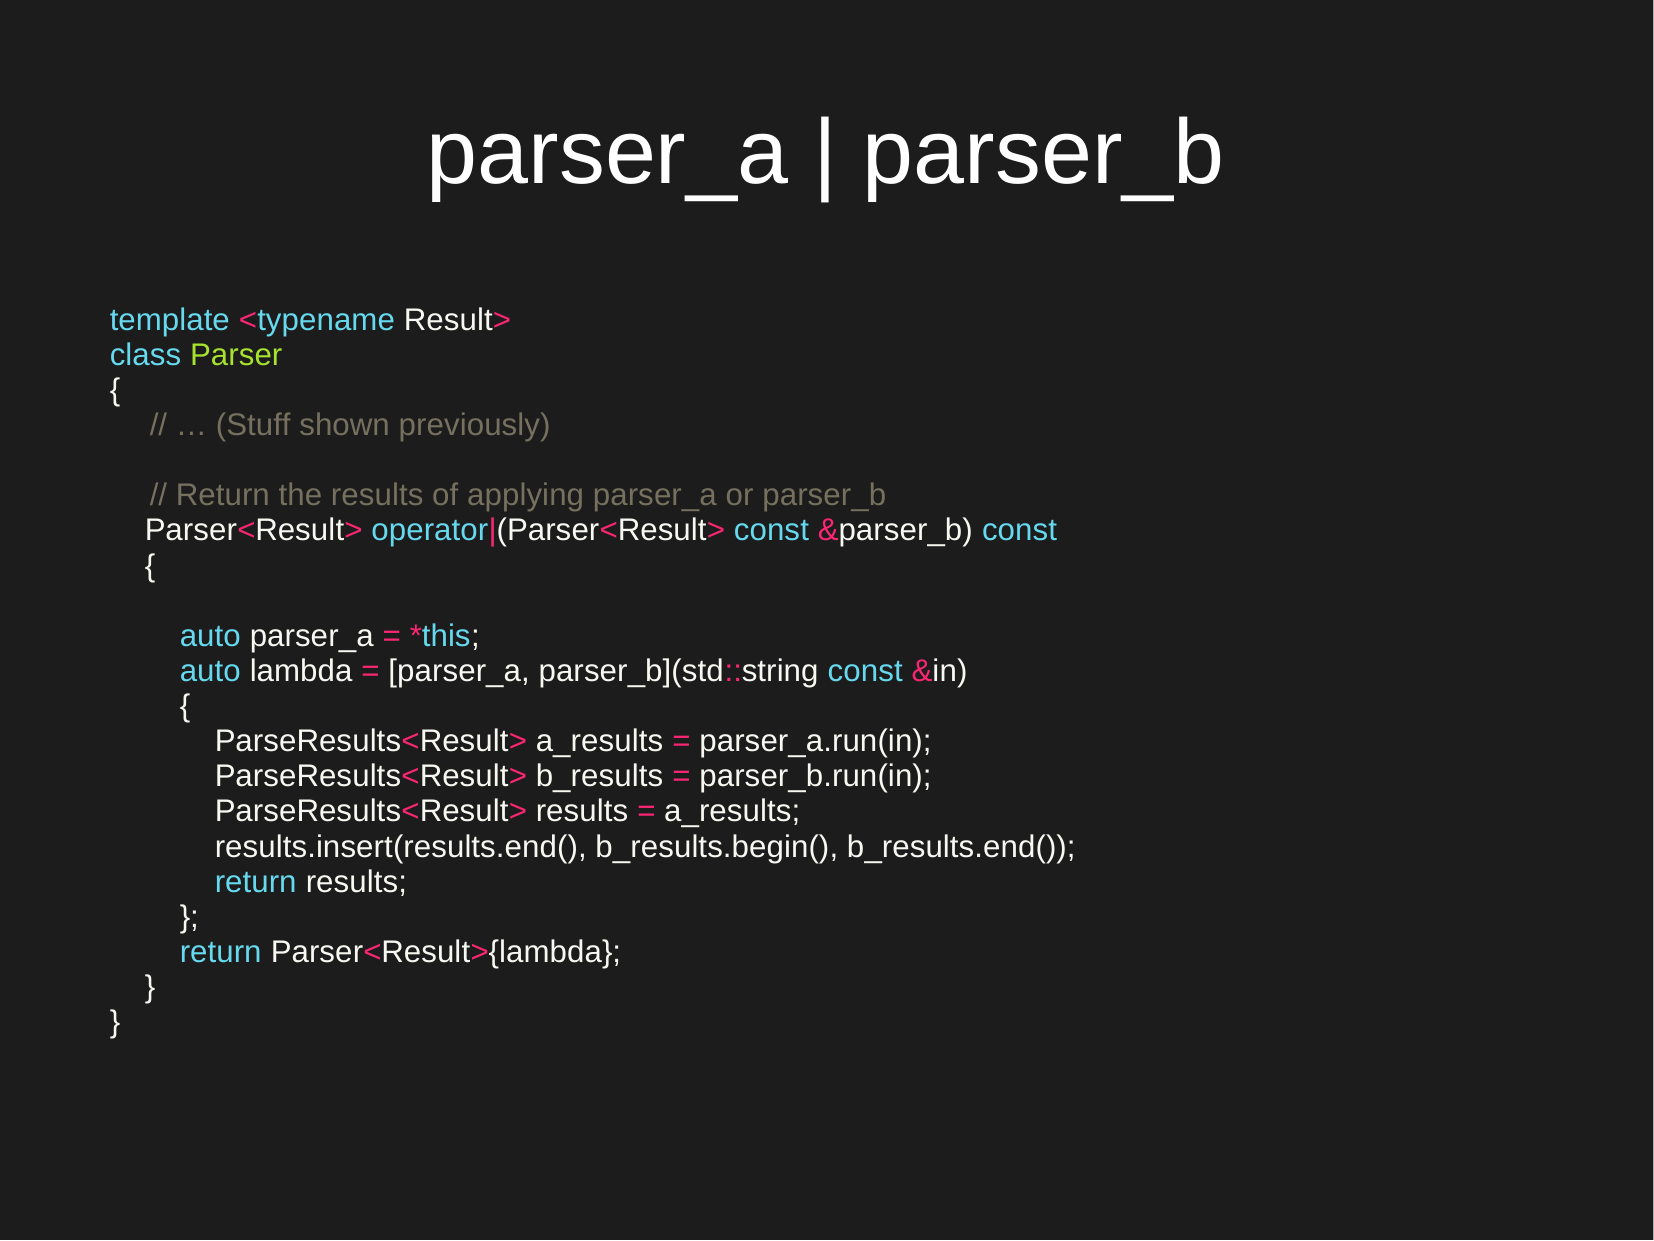

# parser_a | parser_b
 template <typename Result>
 class Parser
 {
	// … (Stuff shown previously)
	// Return the results of applying parser_a or parser_b
 Parser<Result> operator|(Parser<Result> const &parser_b) const
 {
 auto parser_a = *this;
 auto lambda = [parser_a, parser_b](std::string const &in)
 {
 ParseResults<Result> a_results = parser_a.run(in);
 ParseResults<Result> b_results = parser_b.run(in);
 ParseResults<Result> results = a_results;
 results.insert(results.end(), b_results.begin(), b_results.end());
 return results;
 };
 return Parser<Result>{lambda};
 }
 }